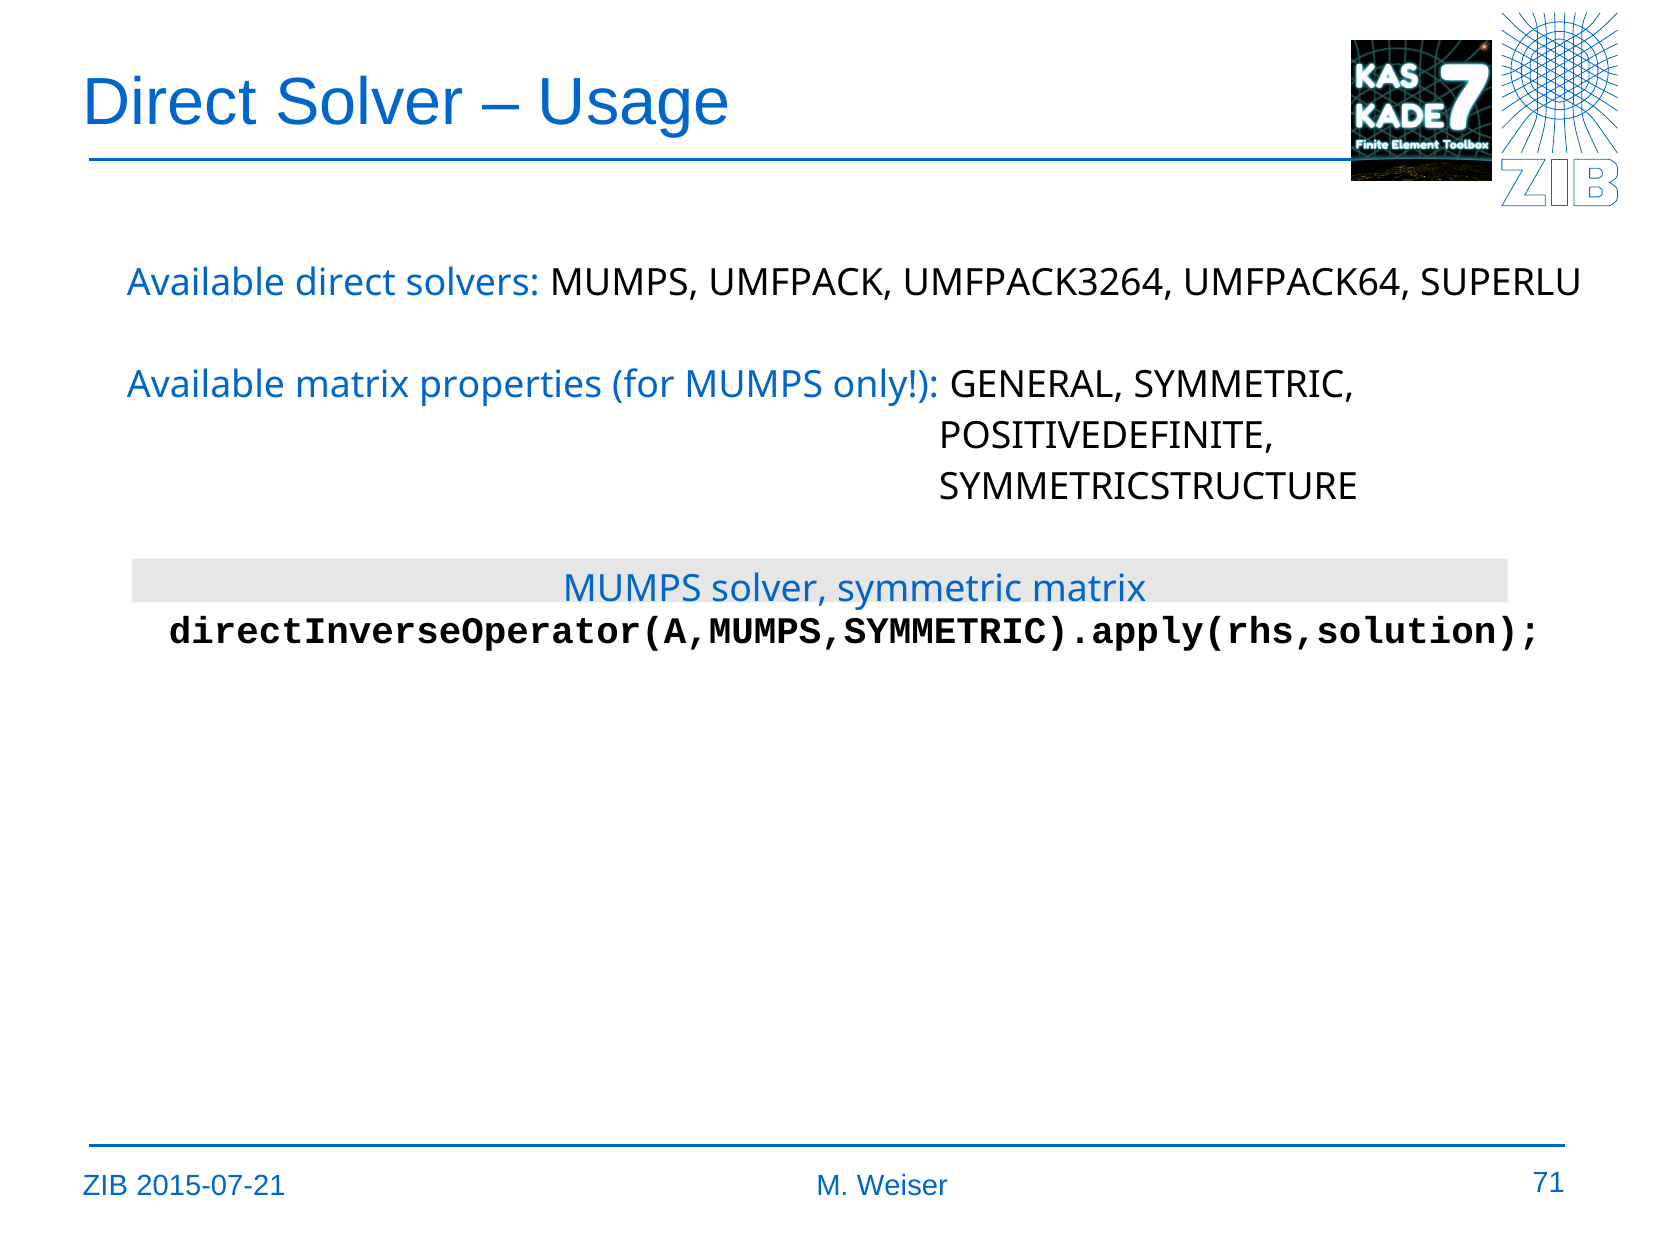

# Direct Solver – Usage
Available direct solvers: MUMPS, UMFPACK, UMFPACK3264, UMFPACK64, SUPERLU
Available matrix properties (for MUMPS only!): GENERAL, SYMMETRIC,
											POSITIVEDEFINITE,
											SYMMETRICSTRUCTURE
MUMPS solver, symmetric matrix
directInverseOperator(A,MUMPS,SYMMETRIC).apply(rhs,solution);
71
ZIB 2015-07-21
M. Weiser